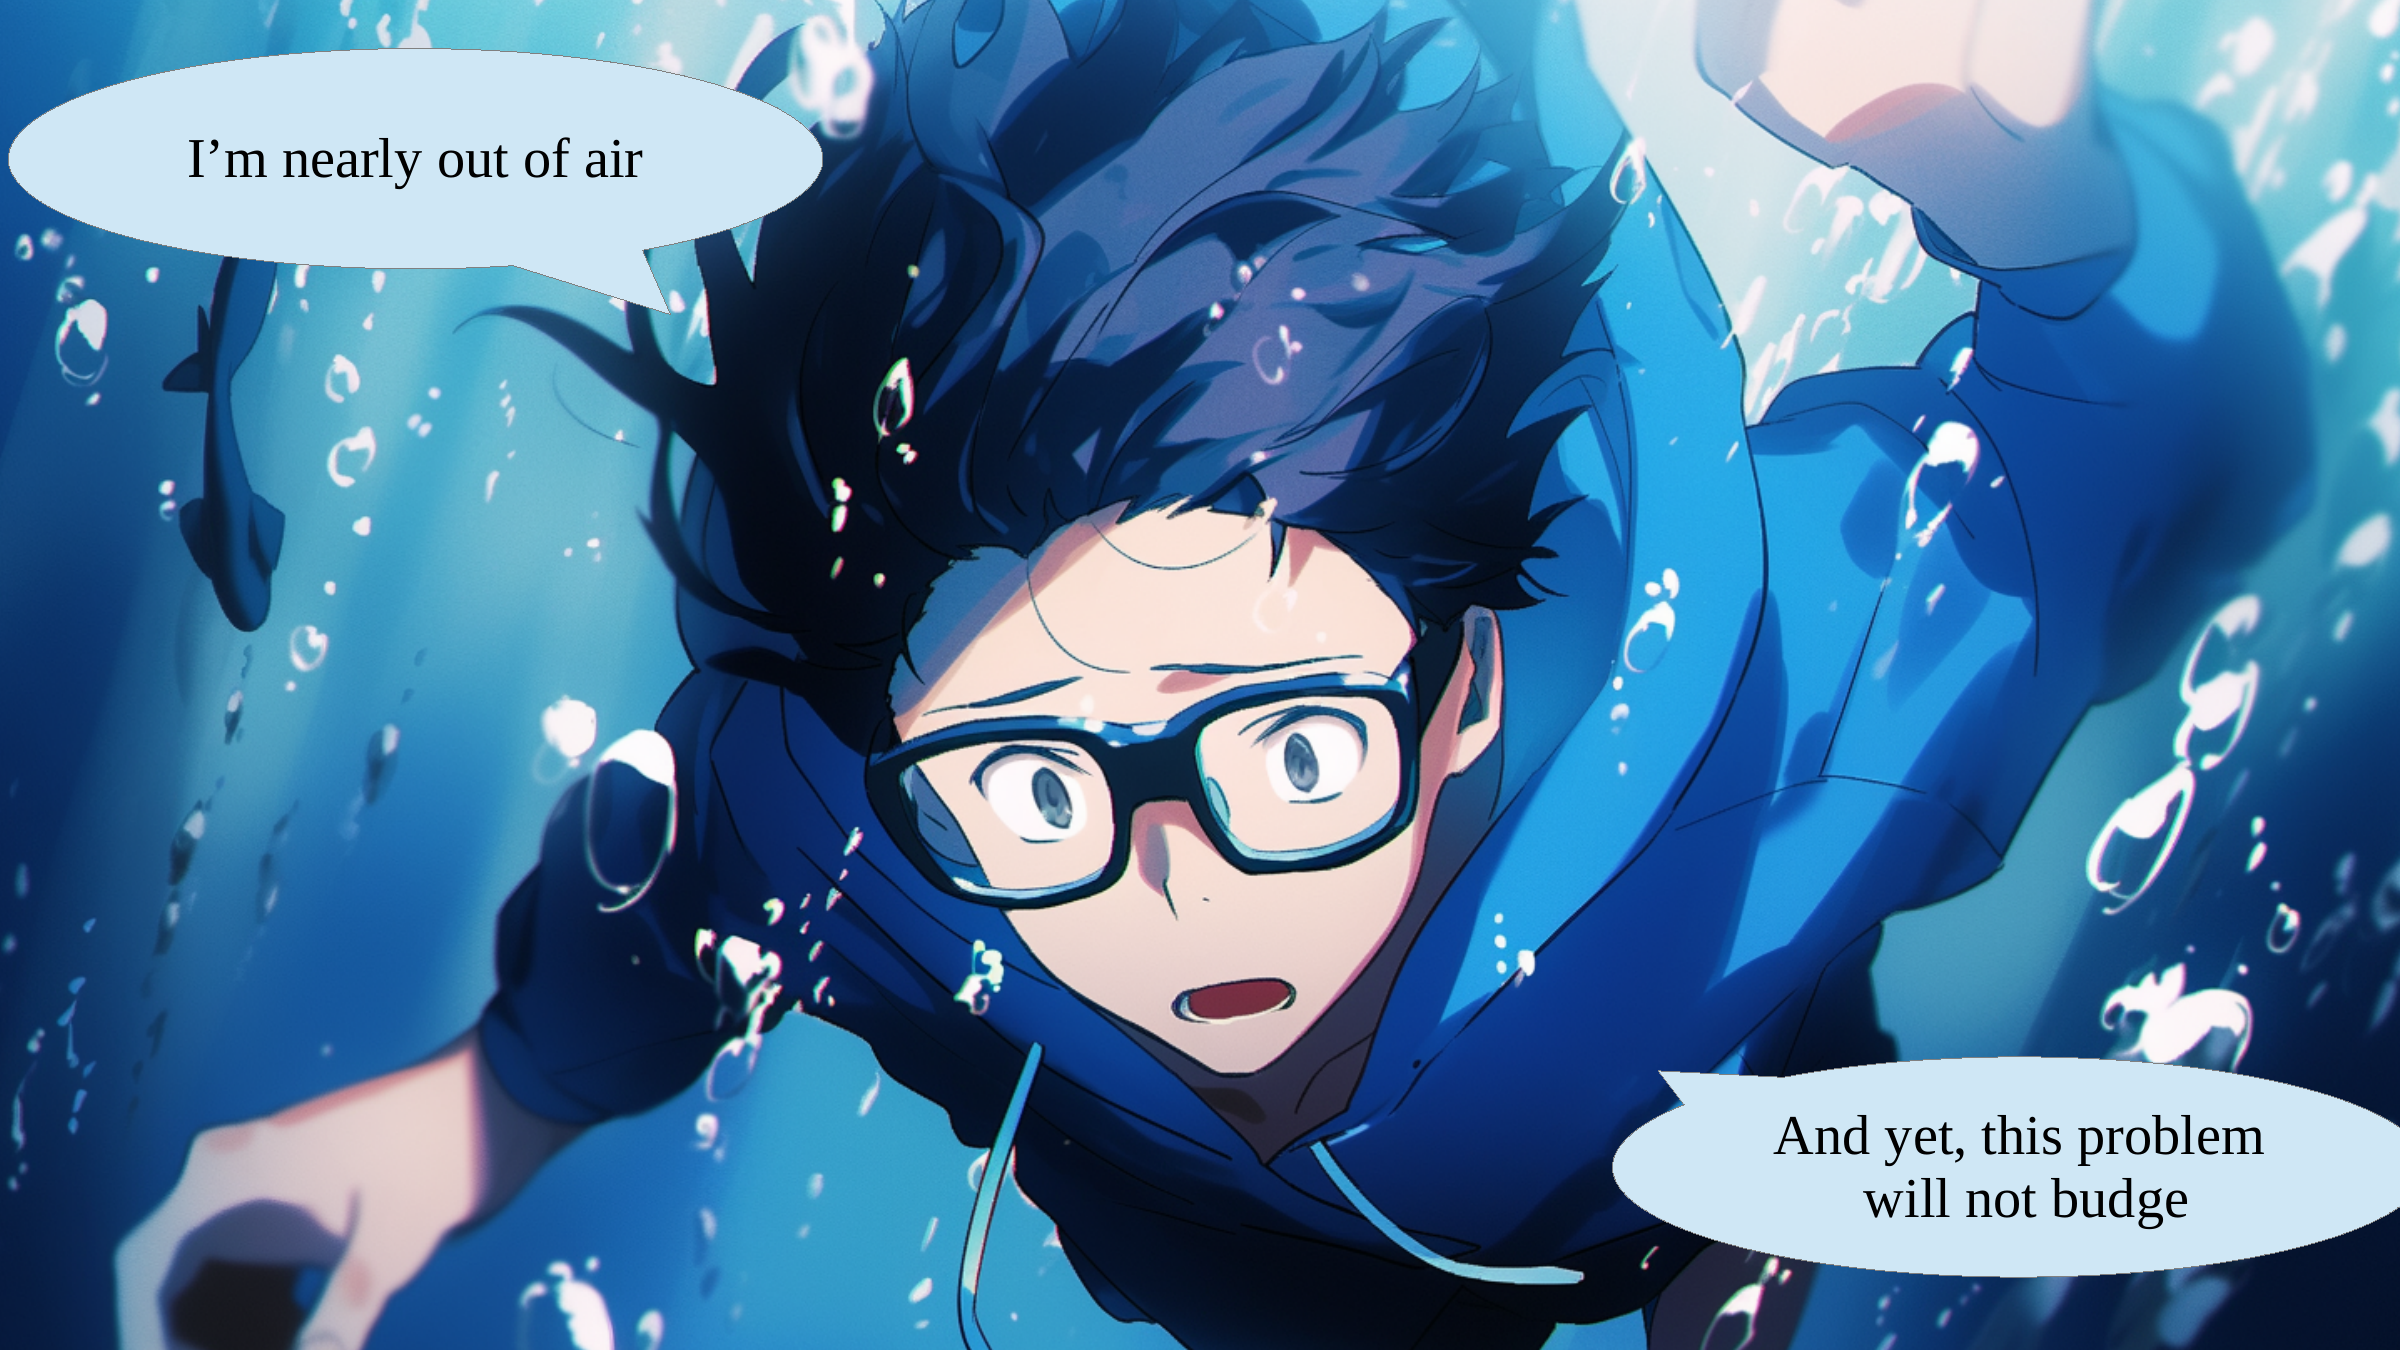

I’m nearly out of air
And yet, this problem
 will not budge